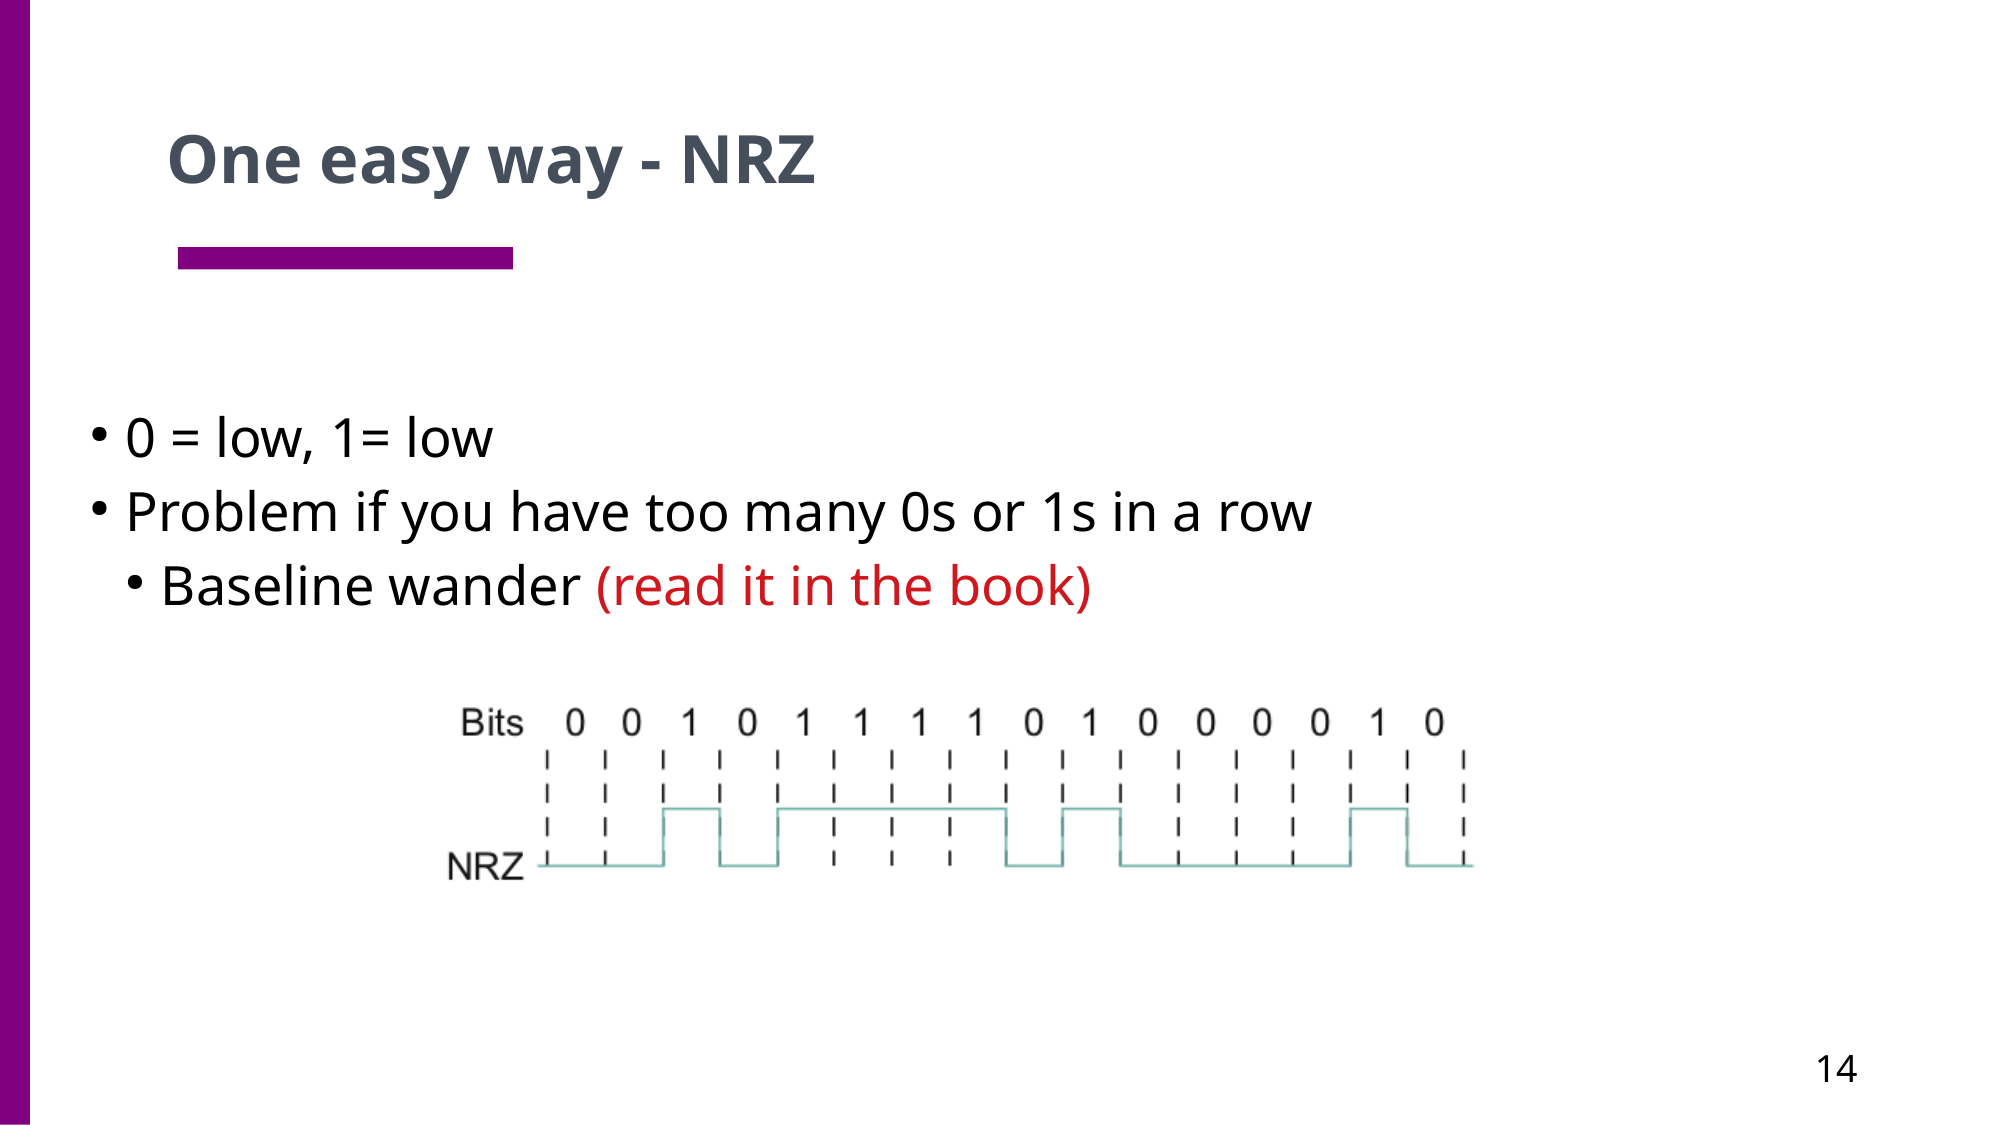

One easy way - NRZ
0 = low, 1= low
Problem if you have too many 0s or 1s in a row
Baseline wander (read it in the book)